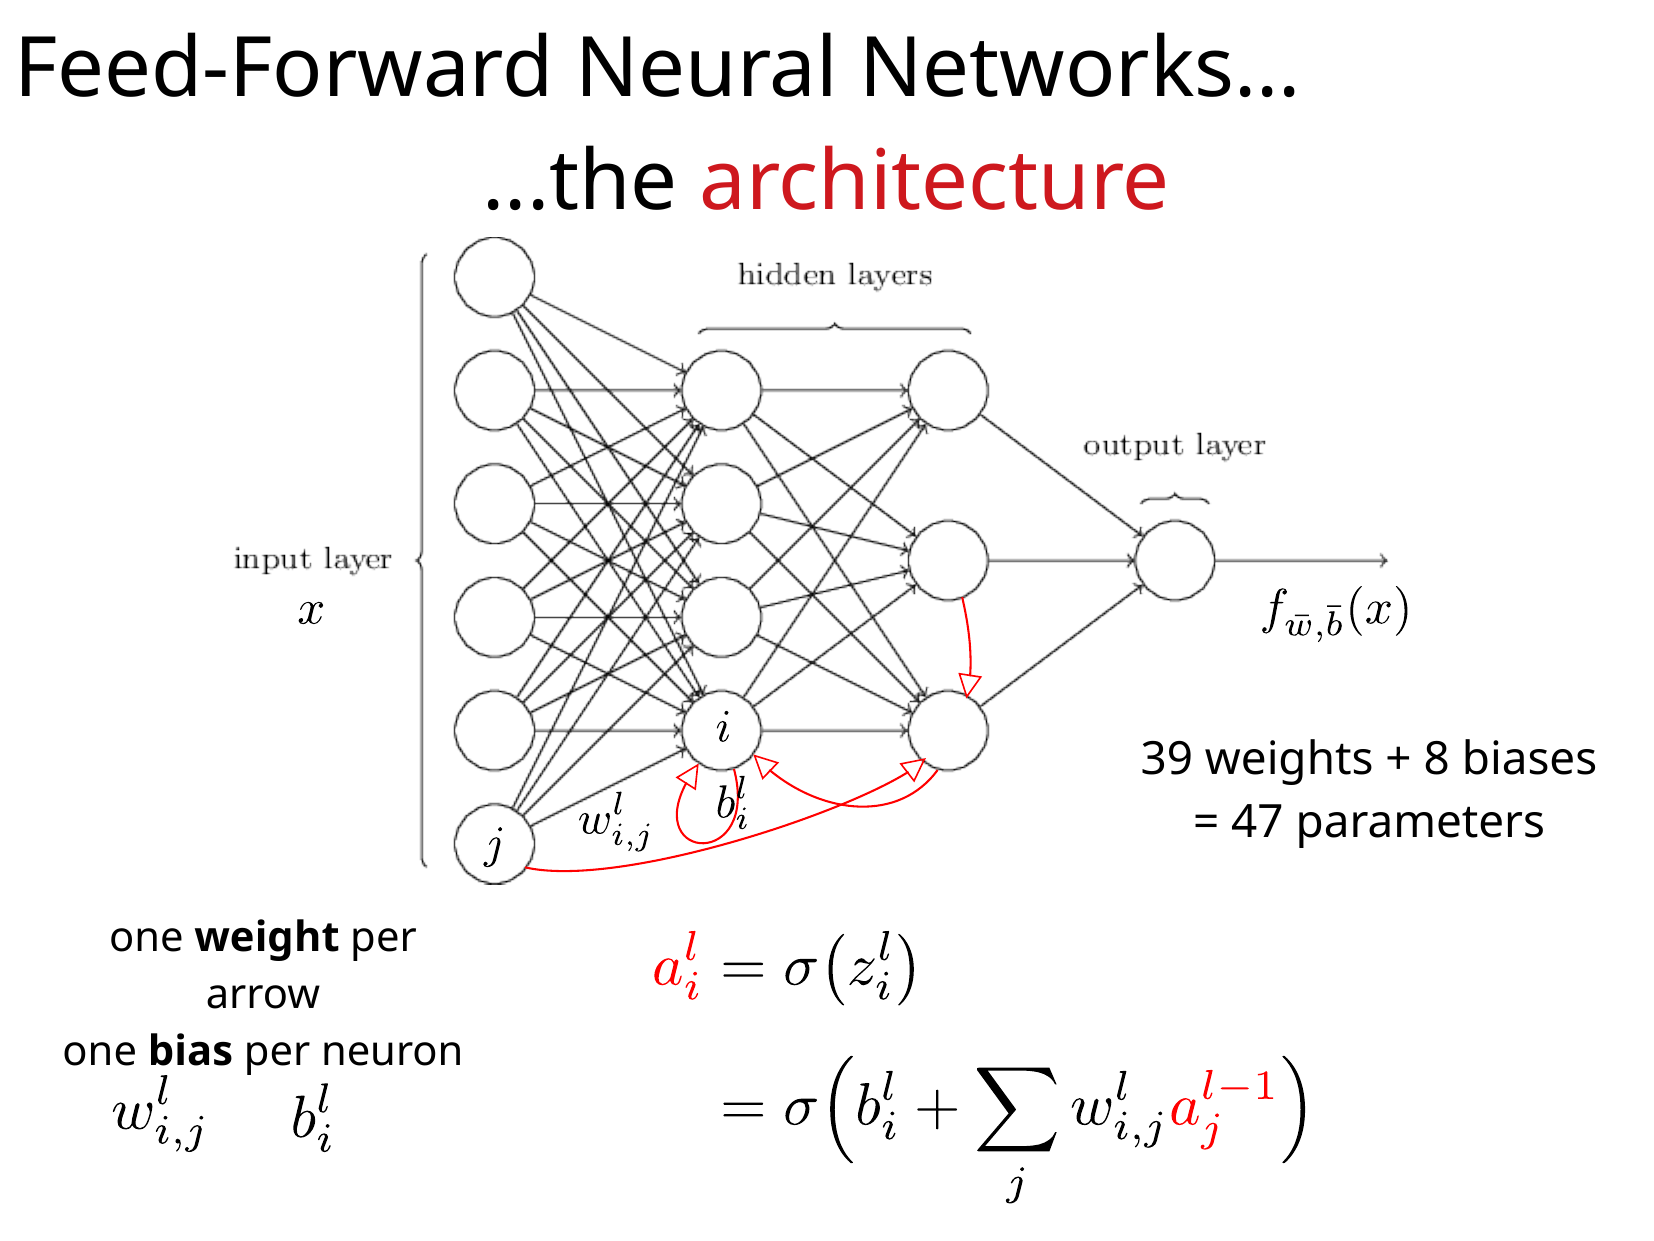

Feed-Forward Neural Networks...
...the architecture
one weight per arrow
one bias per neuron
39 weights + 8 biases
= 47 parameters